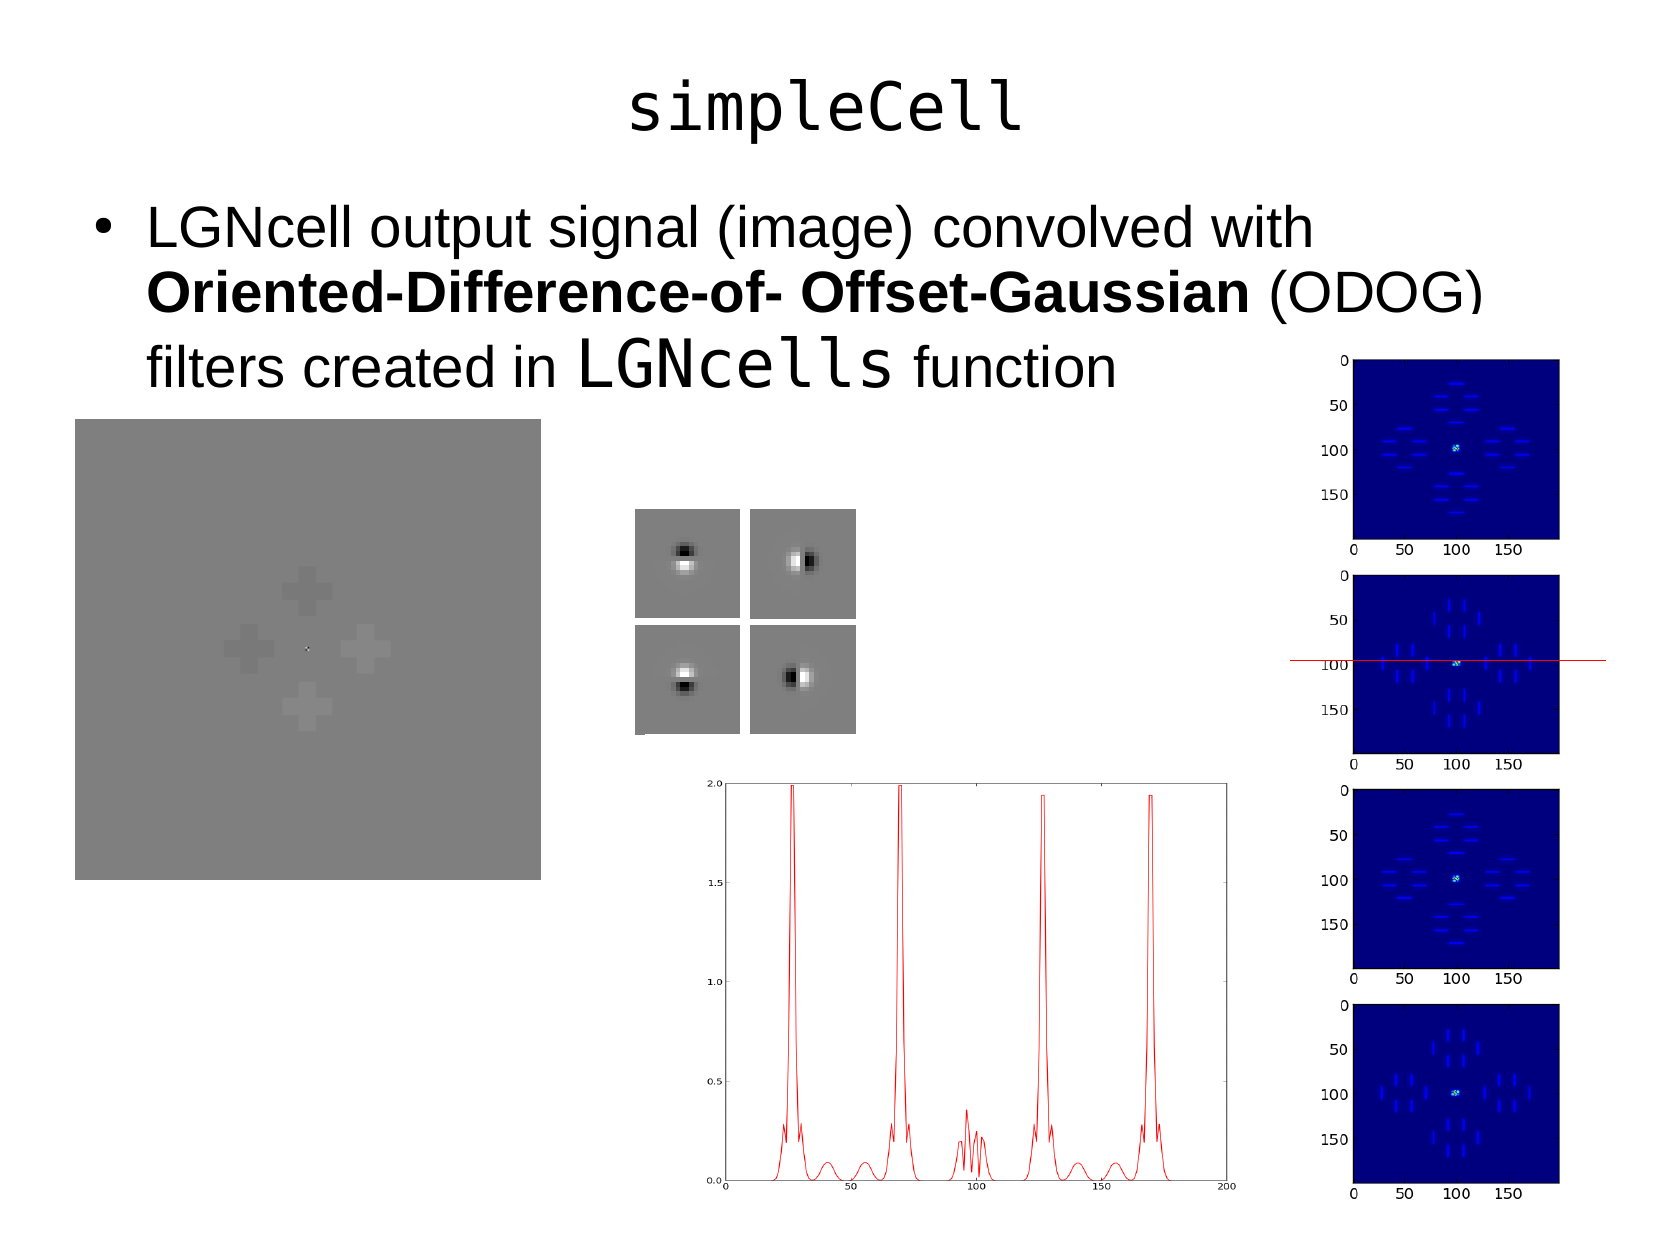

# simpleCell
LGNcell output signal (image) convolved with Oriented-Difference-of- Offset-Gaussian (ODOG) filters created in LGNcells function